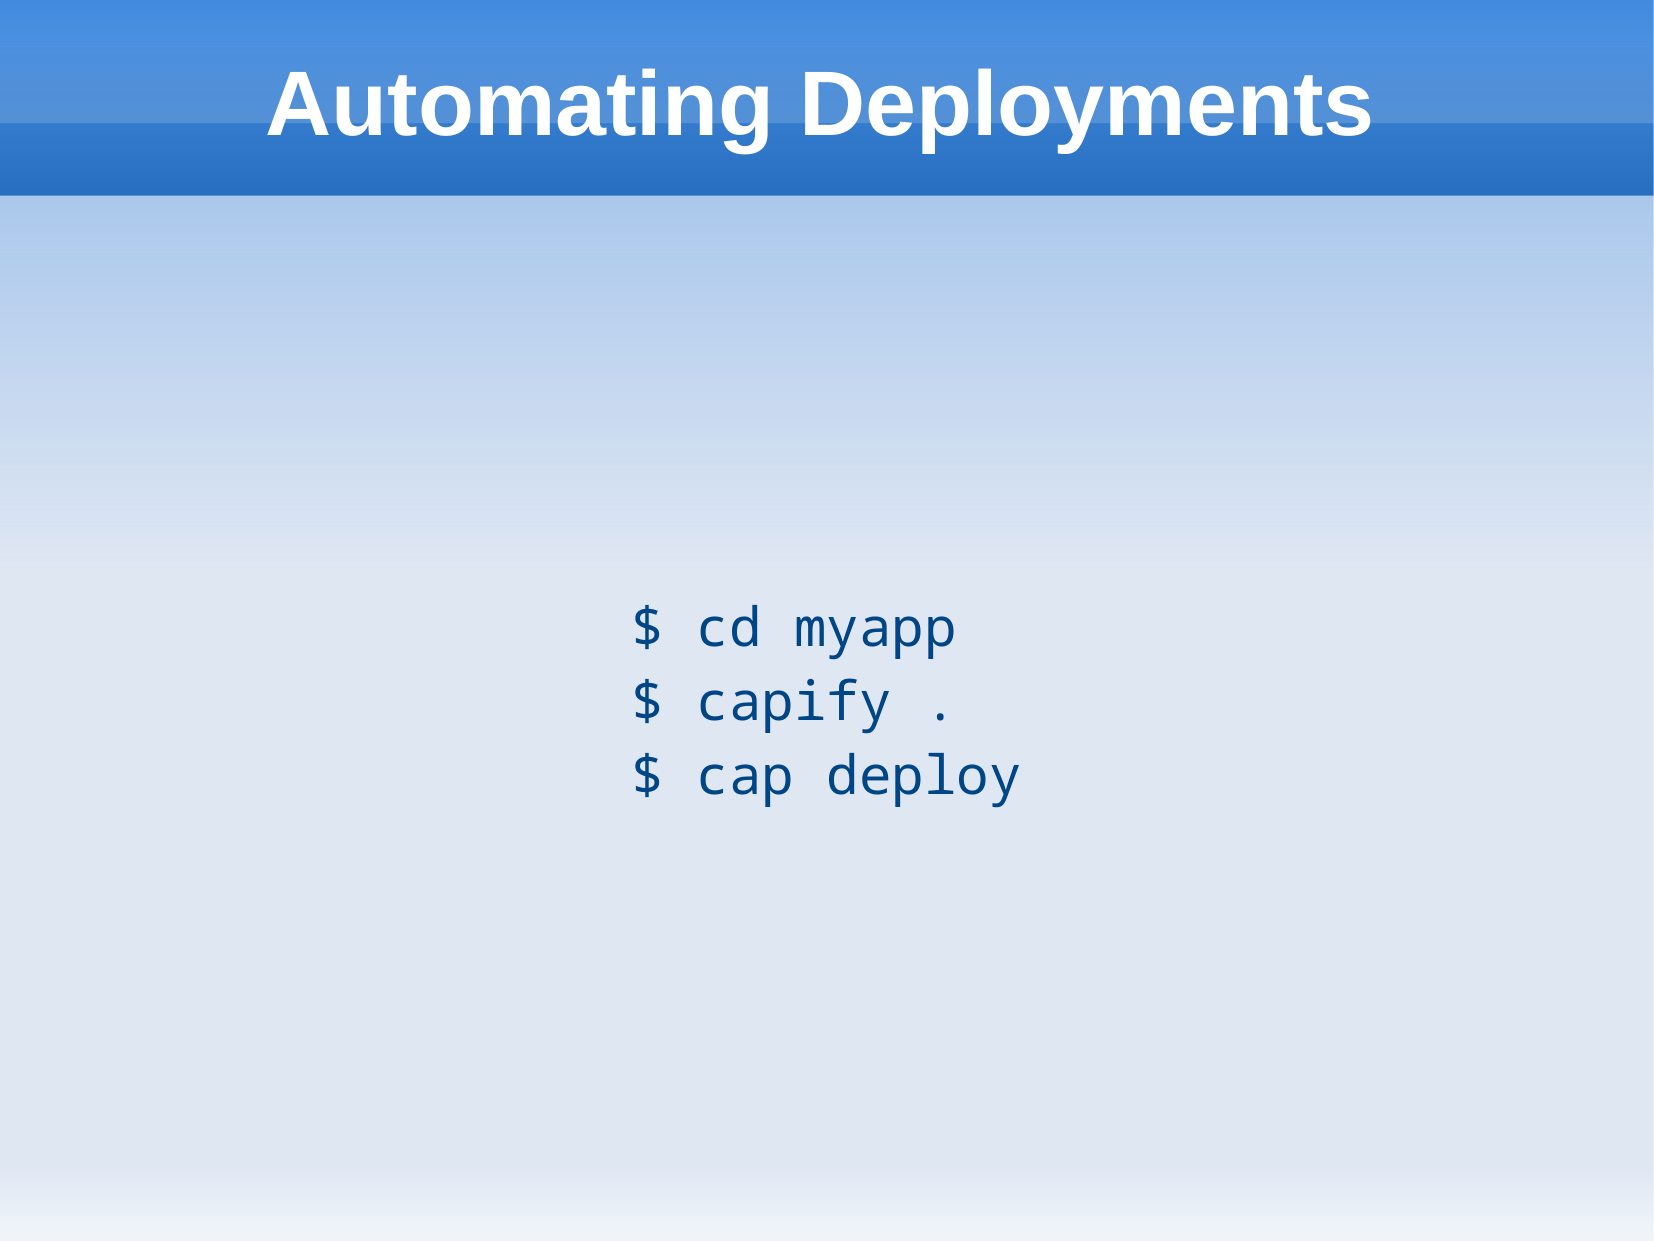

# Automating Deployments
$ cd myapp
$ capify .
$ cap deploy